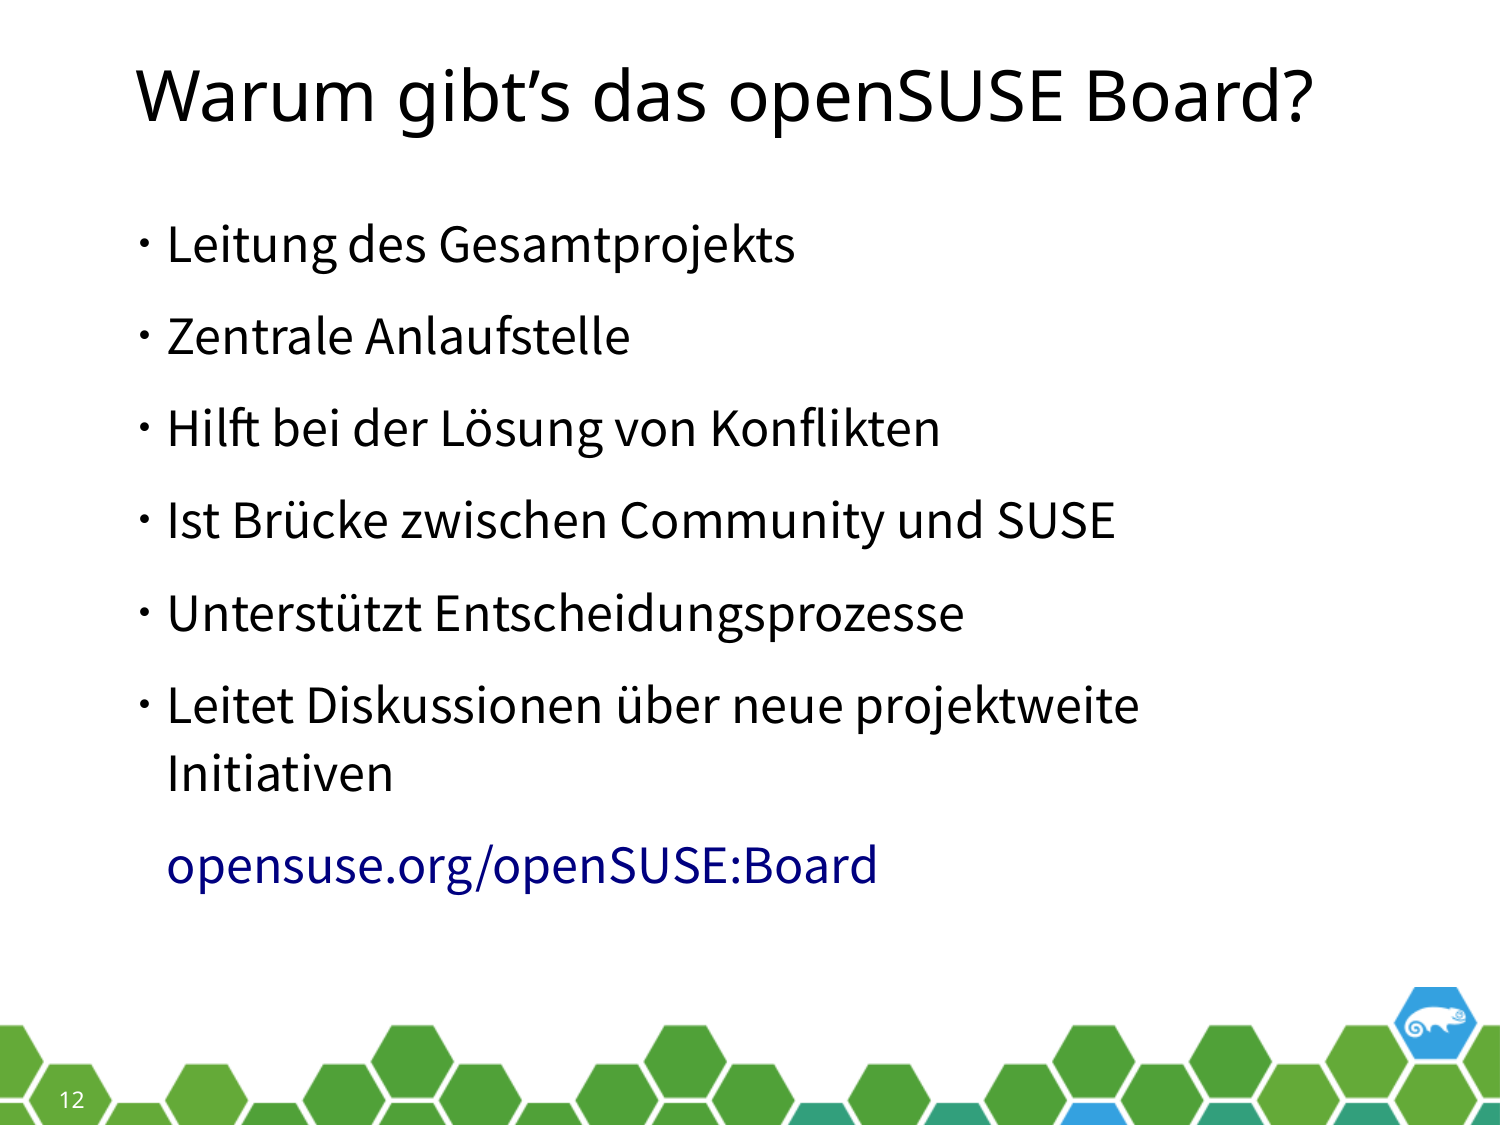

# Warum gibt’s das openSUSE Board?
Leitung des Gesamtprojekts
Zentrale Anlaufstelle
Hilft bei der Lösung von Konflikten
Ist Brücke zwischen Community und SUSE
Unterstützt Entscheidungsprozesse
Leitet Diskussionen über neue projektweite Initiativen
opensuse.org/openSUSE:Board